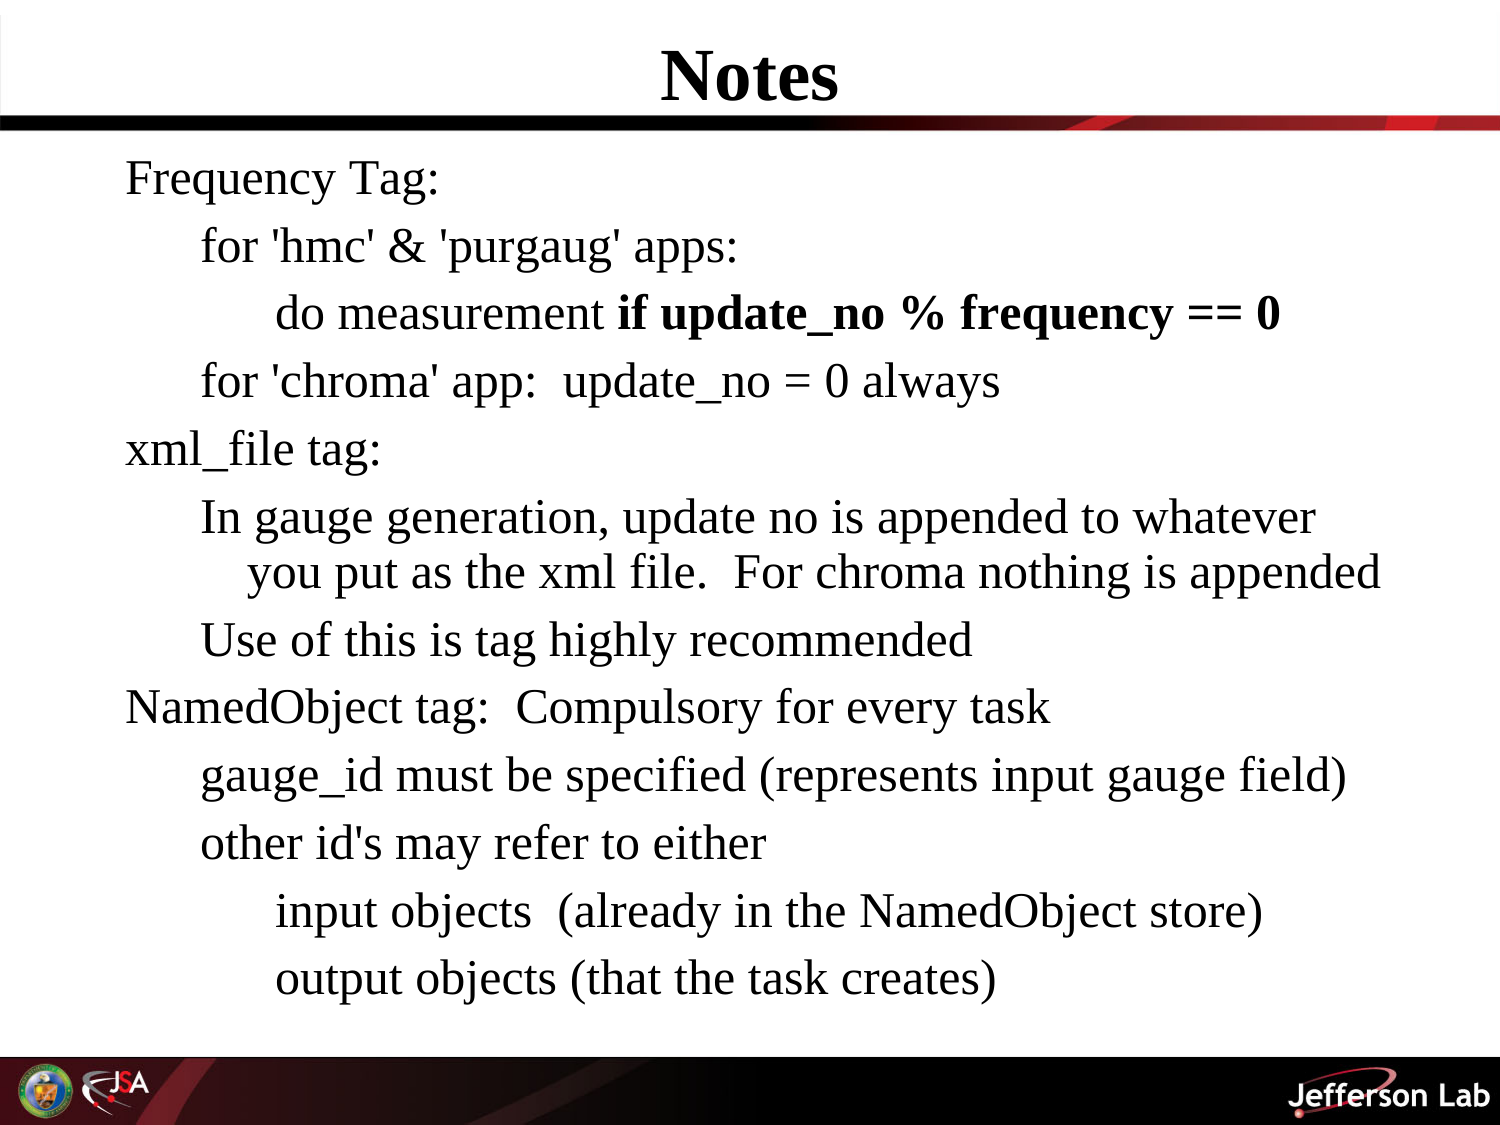

# Notes
Frequency Tag:
for 'hmc' & 'purgaug' apps:
do measurement if update_no % frequency == 0
for 'chroma' app: update_no = 0 always
xml_file tag:
In gauge generation, update no is appended to whatever you put as the xml file. For chroma nothing is appended
Use of this is tag highly recommended
NamedObject tag: Compulsory for every task
gauge_id must be specified (represents input gauge field)
other id's may refer to either
input objects (already in the NamedObject store)
output objects (that the task creates)